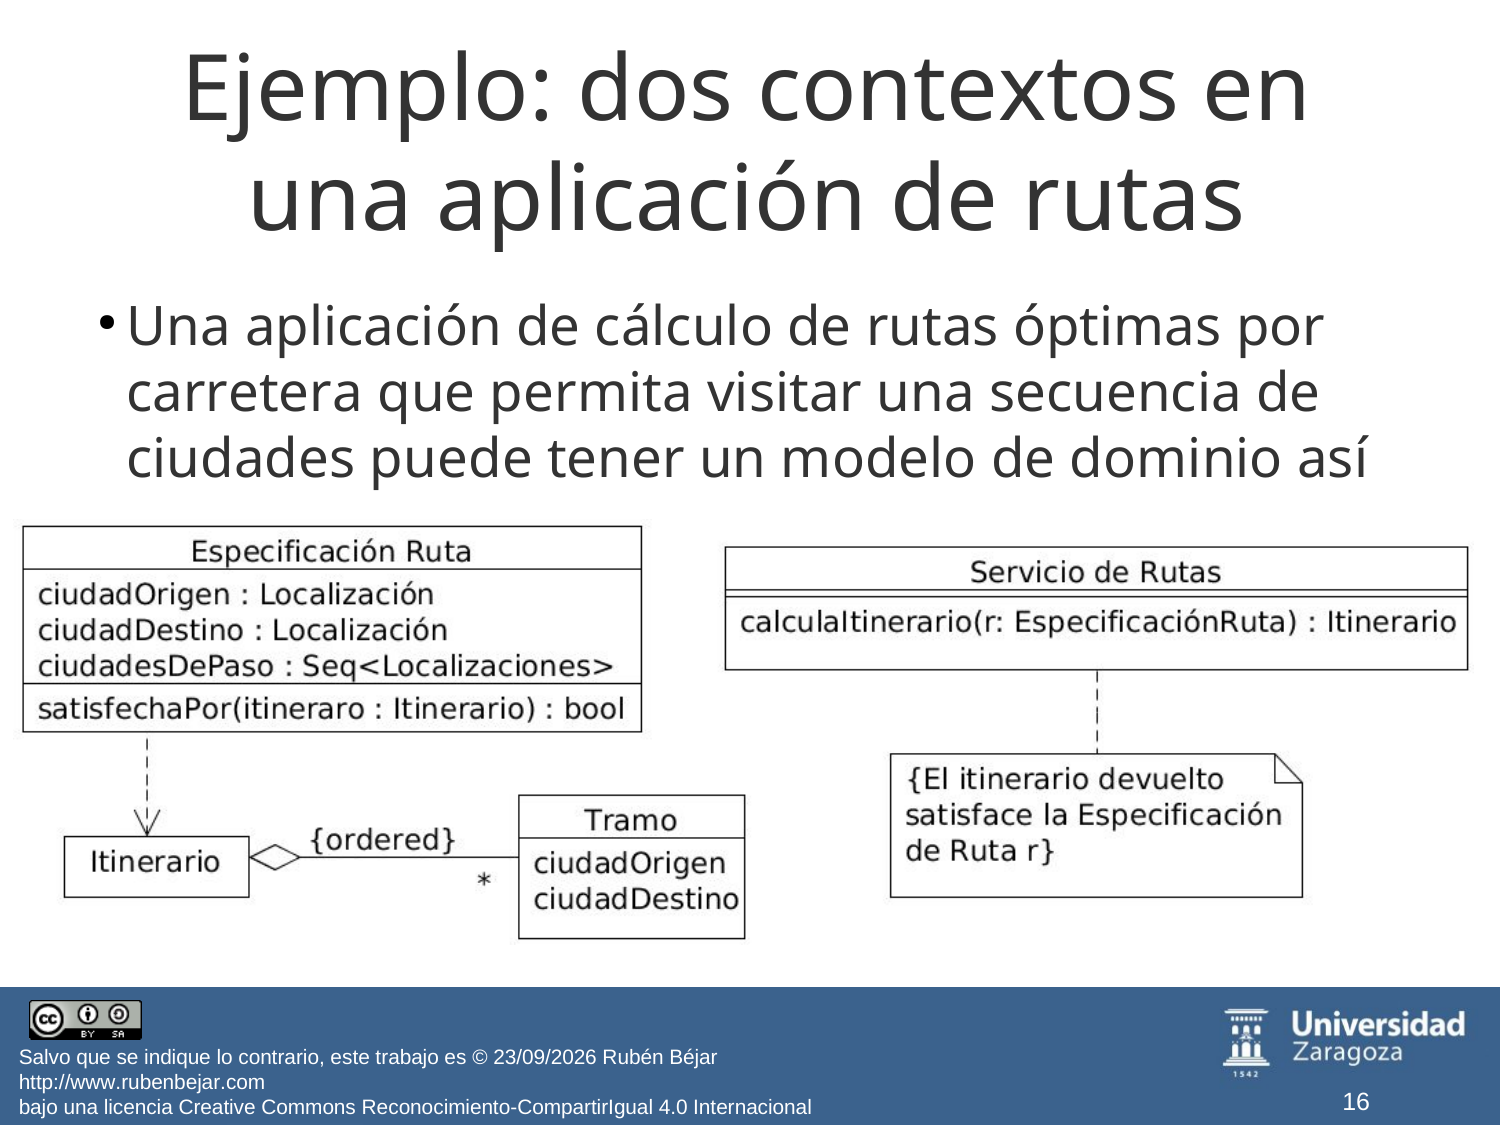

# Ejemplo: dos contextos en una aplicación de rutas
Una aplicación de cálculo de rutas óptimas por carretera que permita visitar una secuencia de ciudades puede tener un modelo de dominio así